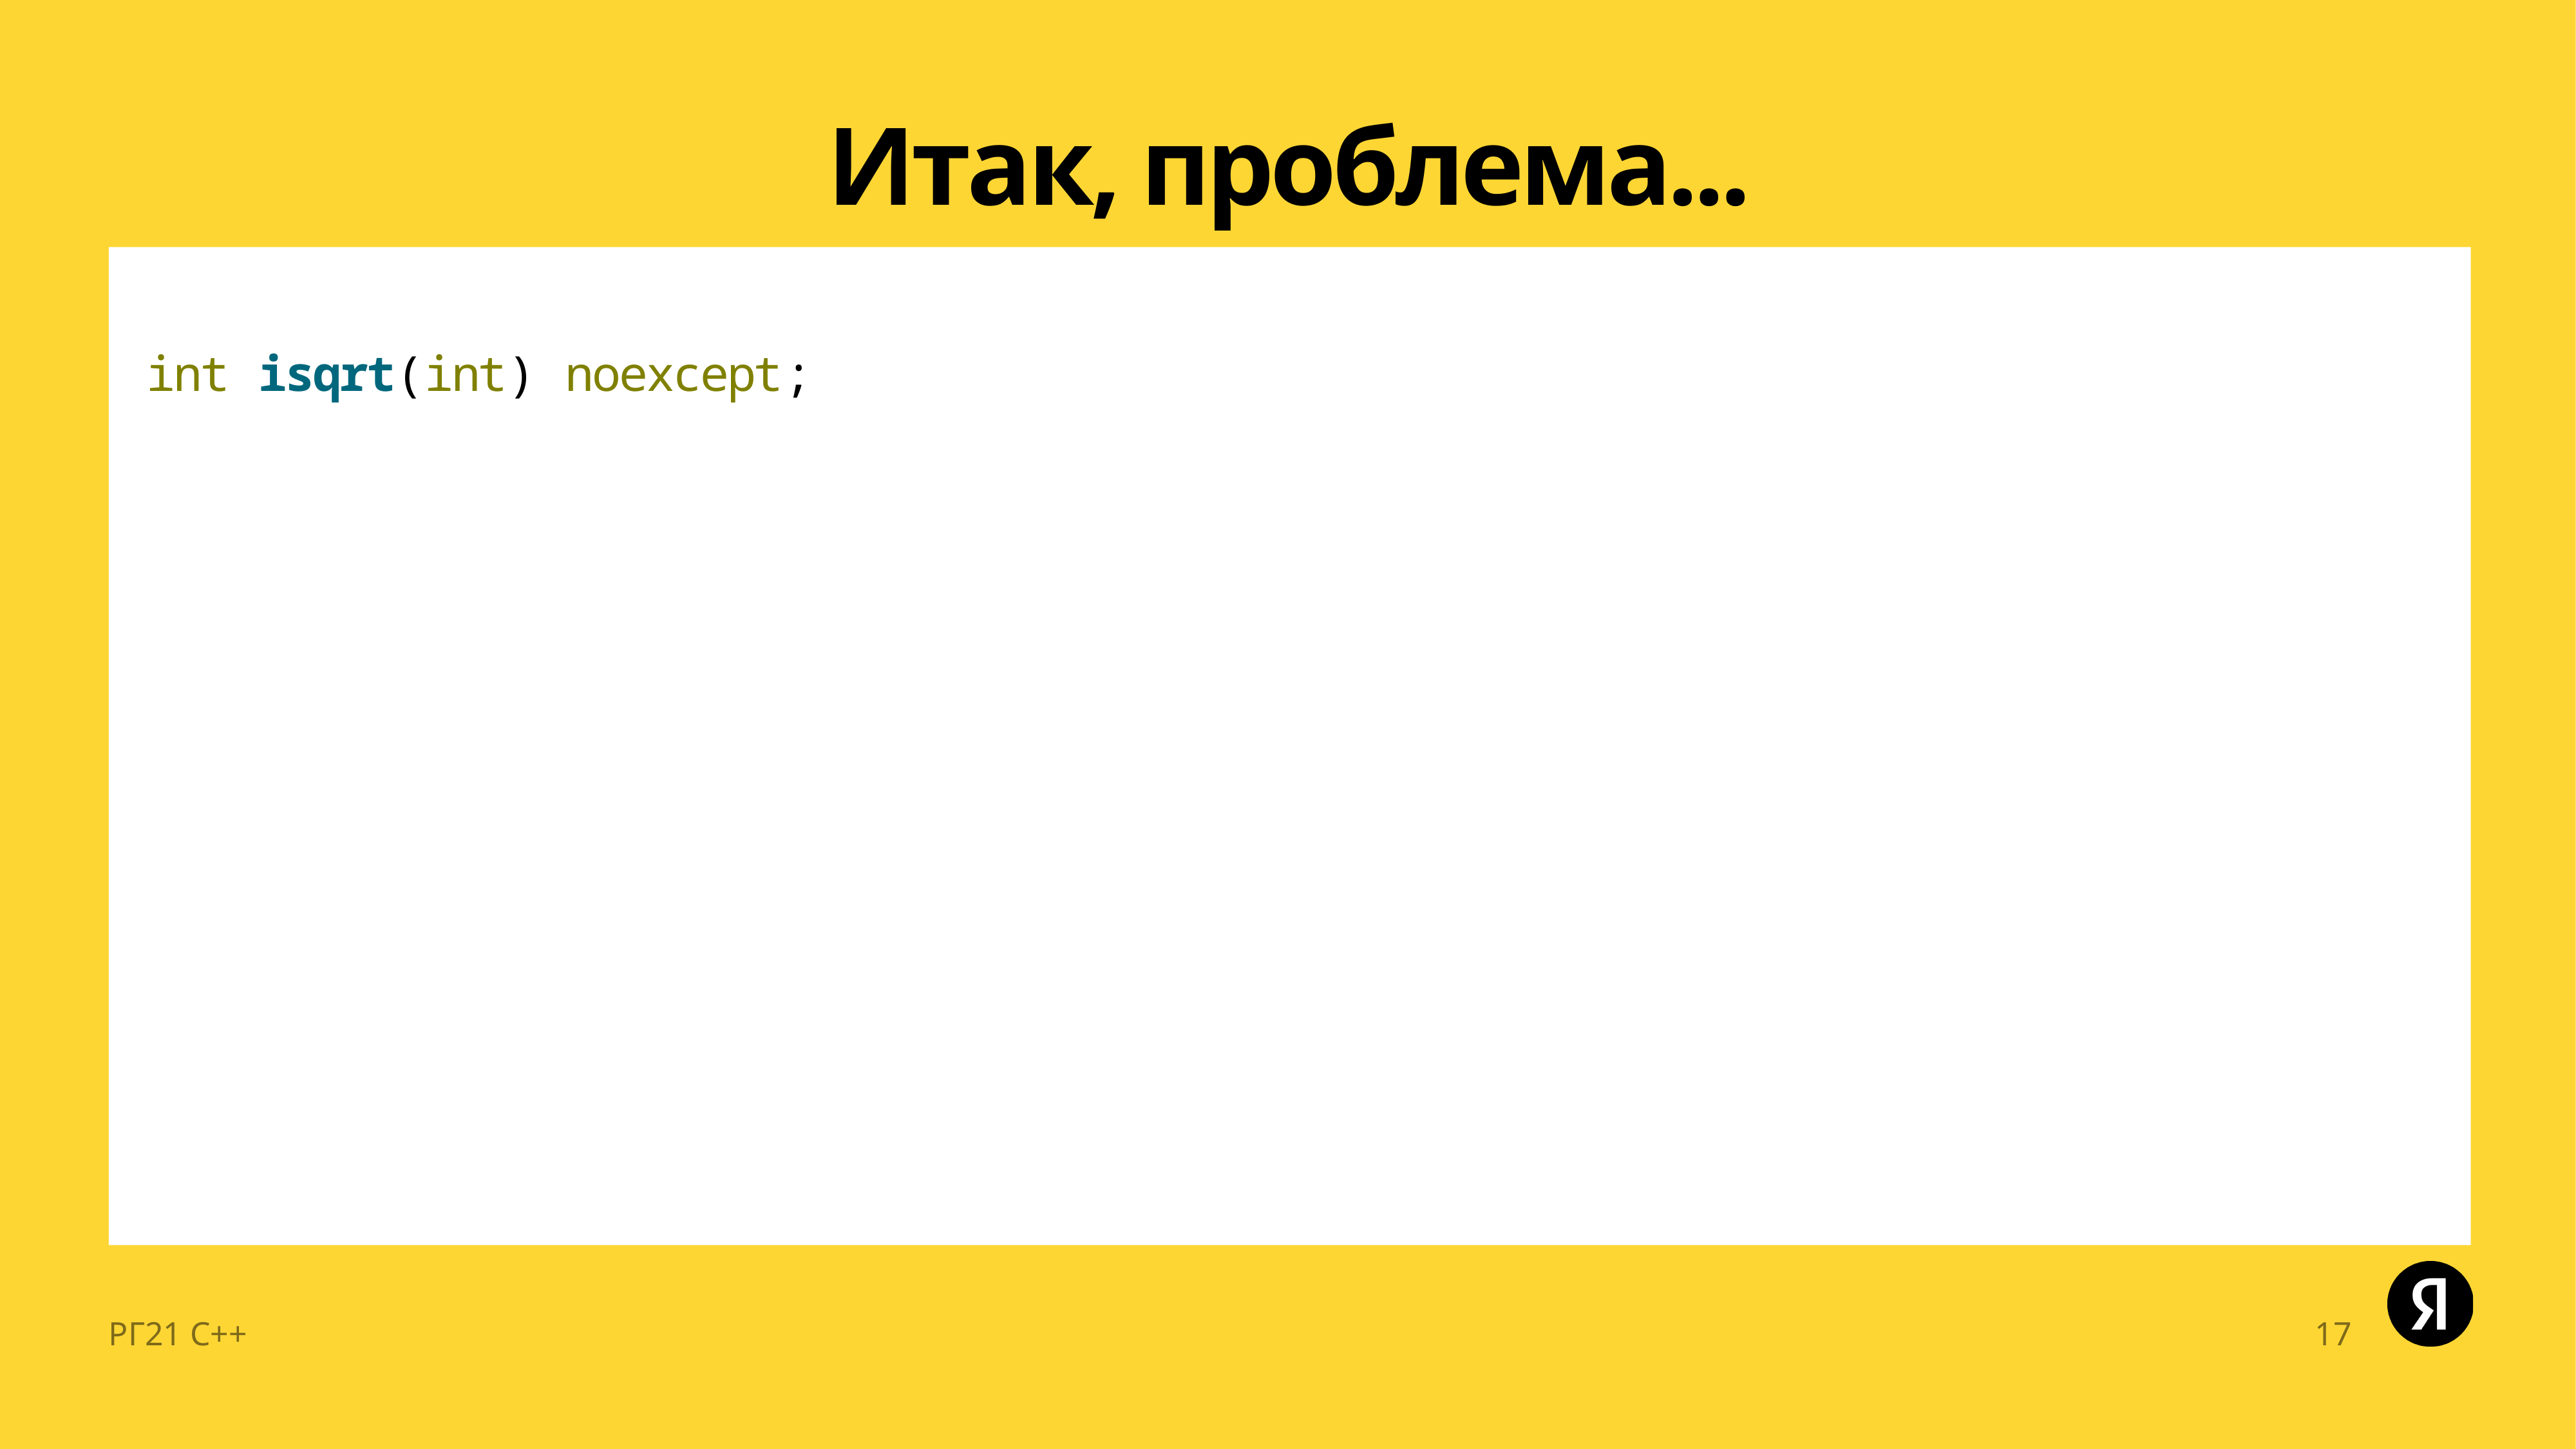

Итак, проблема...
# int isqrt(int) noexcept;
РГ21 C++
17